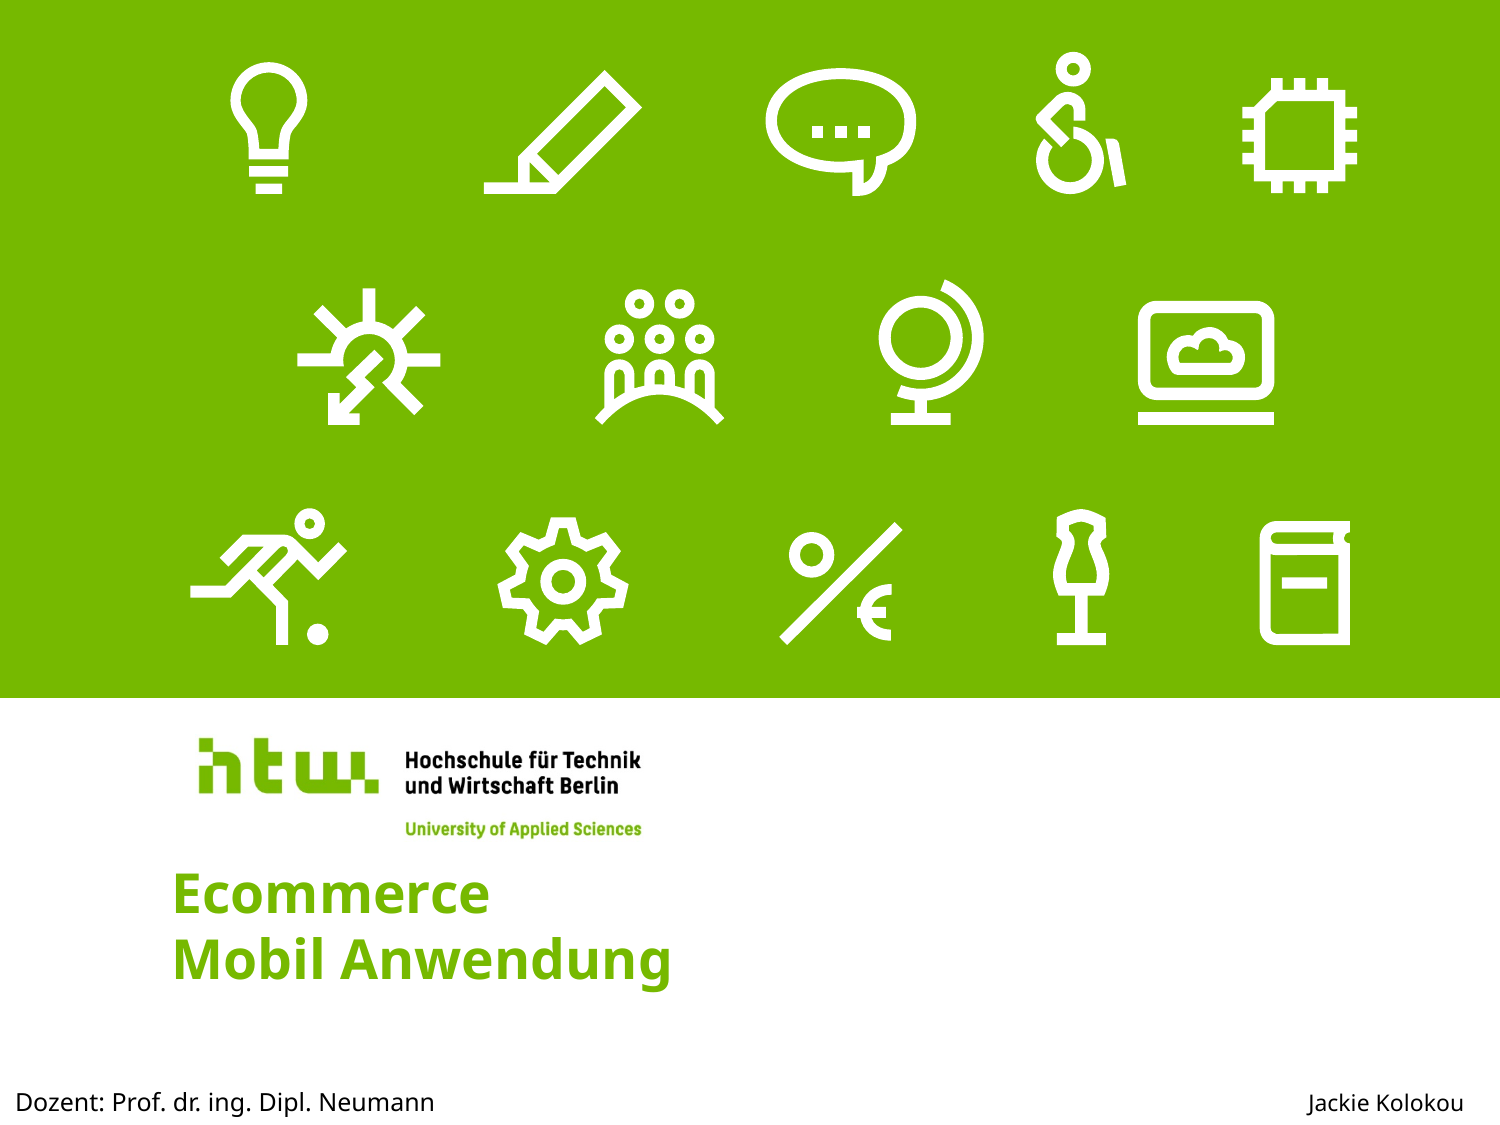

# Ecommerce Mobil Anwendung
Dozent: Prof. dr. ing. Dipl. Neumann
Jackie Kolokou